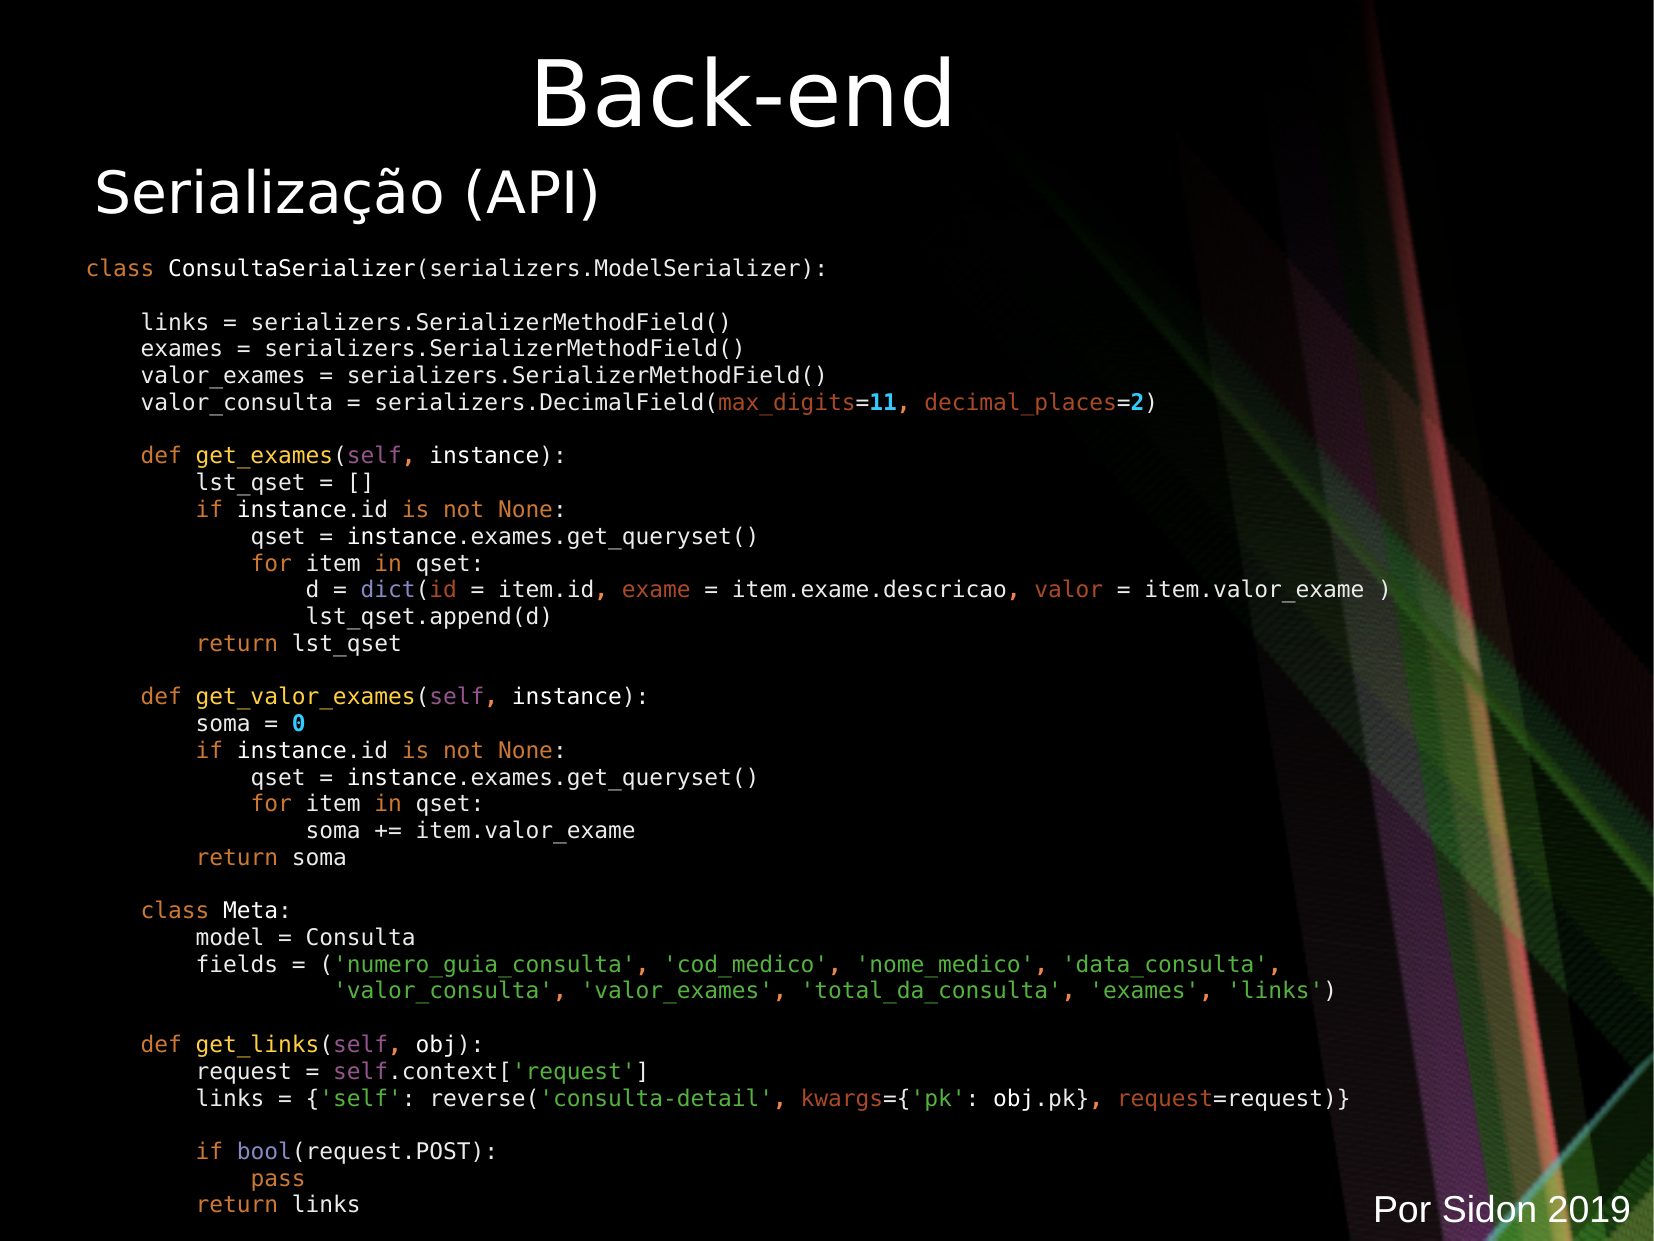

Back-end
# Serialização (API)
class ConsultaSerializer(serializers.ModelSerializer):
 links = serializers.SerializerMethodField()
 exames = serializers.SerializerMethodField()
 valor_exames = serializers.SerializerMethodField()
 valor_consulta = serializers.DecimalField(max_digits=11, decimal_places=2)
 def get_exames(self, instance):
 lst_qset = []
 if instance.id is not None:
 qset = instance.exames.get_queryset()
 for item in qset:
 d = dict(id = item.id, exame = item.exame.descricao, valor = item.valor_exame )
 lst_qset.append(d)
 return lst_qset
 def get_valor_exames(self, instance):
 soma = 0
 if instance.id is not None:
 qset = instance.exames.get_queryset()
 for item in qset:
 soma += item.valor_exame
 return soma
 class Meta:
 model = Consulta
 fields = ('numero_guia_consulta', 'cod_medico', 'nome_medico', 'data_consulta',
 'valor_consulta', 'valor_exames', 'total_da_consulta', 'exames', 'links')
 def get_links(self, obj):
 request = self.context['request']
 links = {'self': reverse('consulta-detail', kwargs={'pk': obj.pk}, request=request)}
 if bool(request.POST):
 pass
 return links
Por Sidon 2019